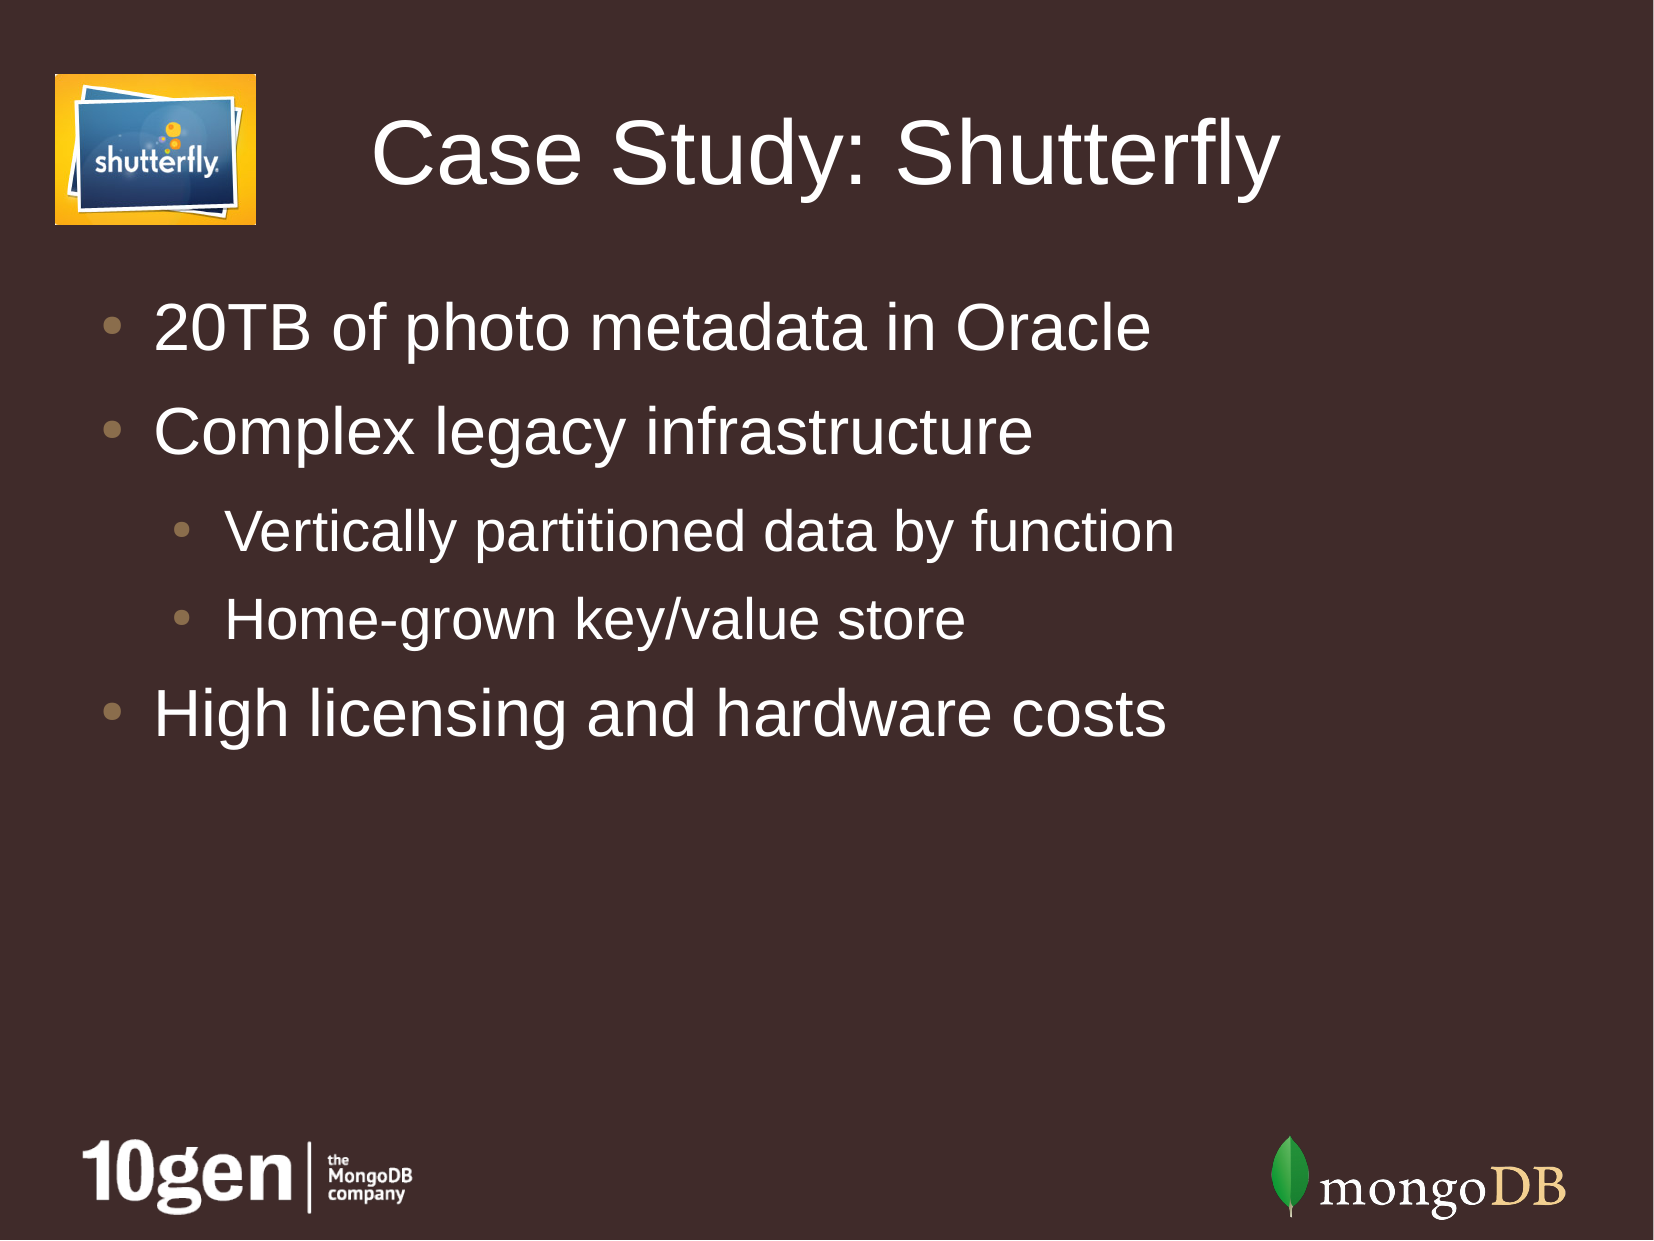

# Case Study: Shutterfly
20TB of photo metadata in Oracle
Complex legacy infrastructure
Vertically partitioned data by function
Home-grown key/value store
High licensing and hardware costs